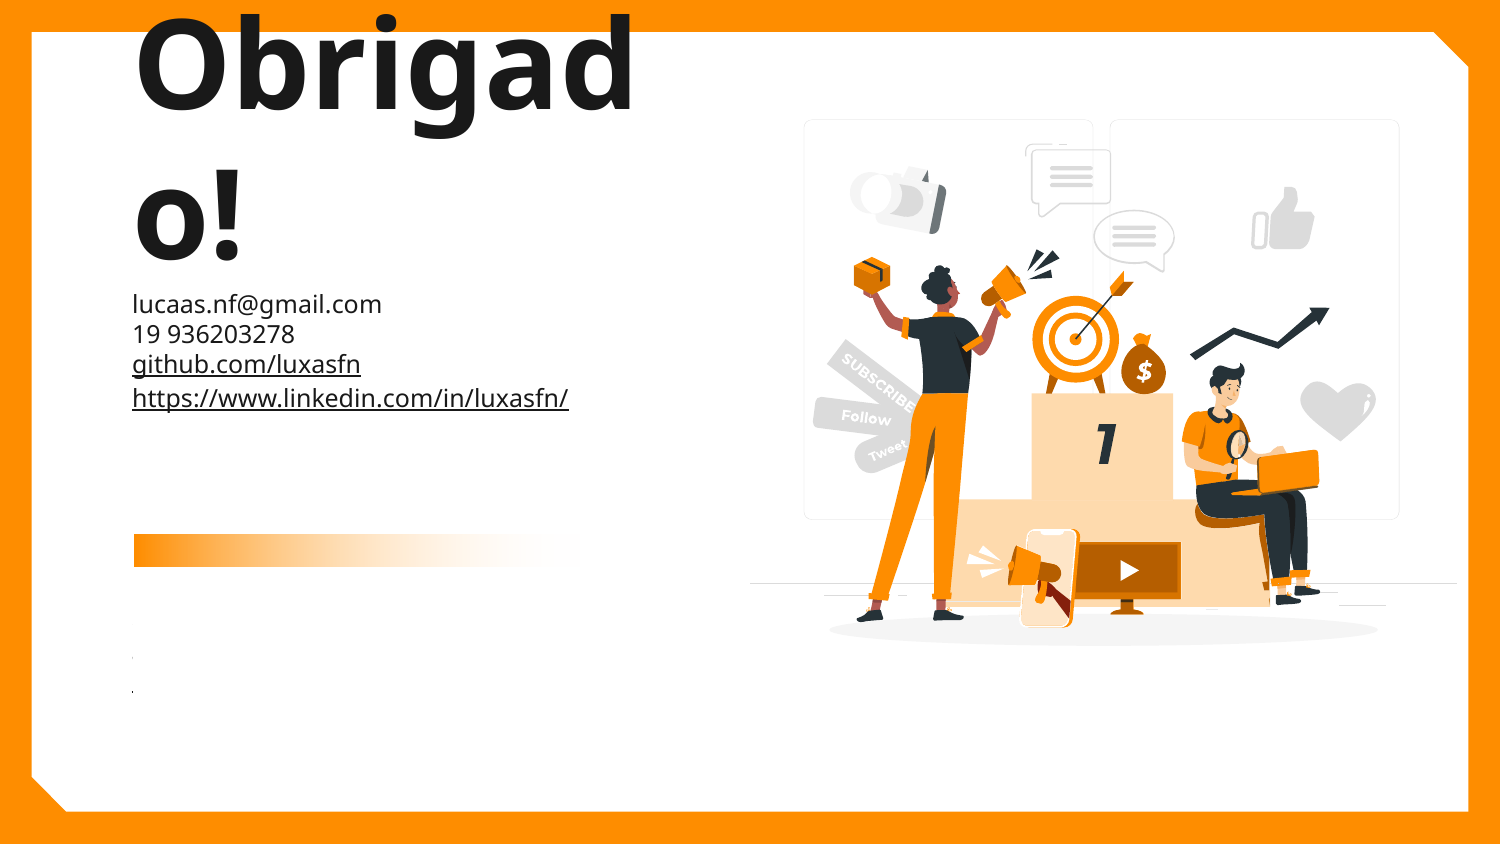

# Obrigado!
lucaas.nf@gmail.com
19 936203278
github.com/luxasfn
https://www.linkedin.com/in/luxasfn/